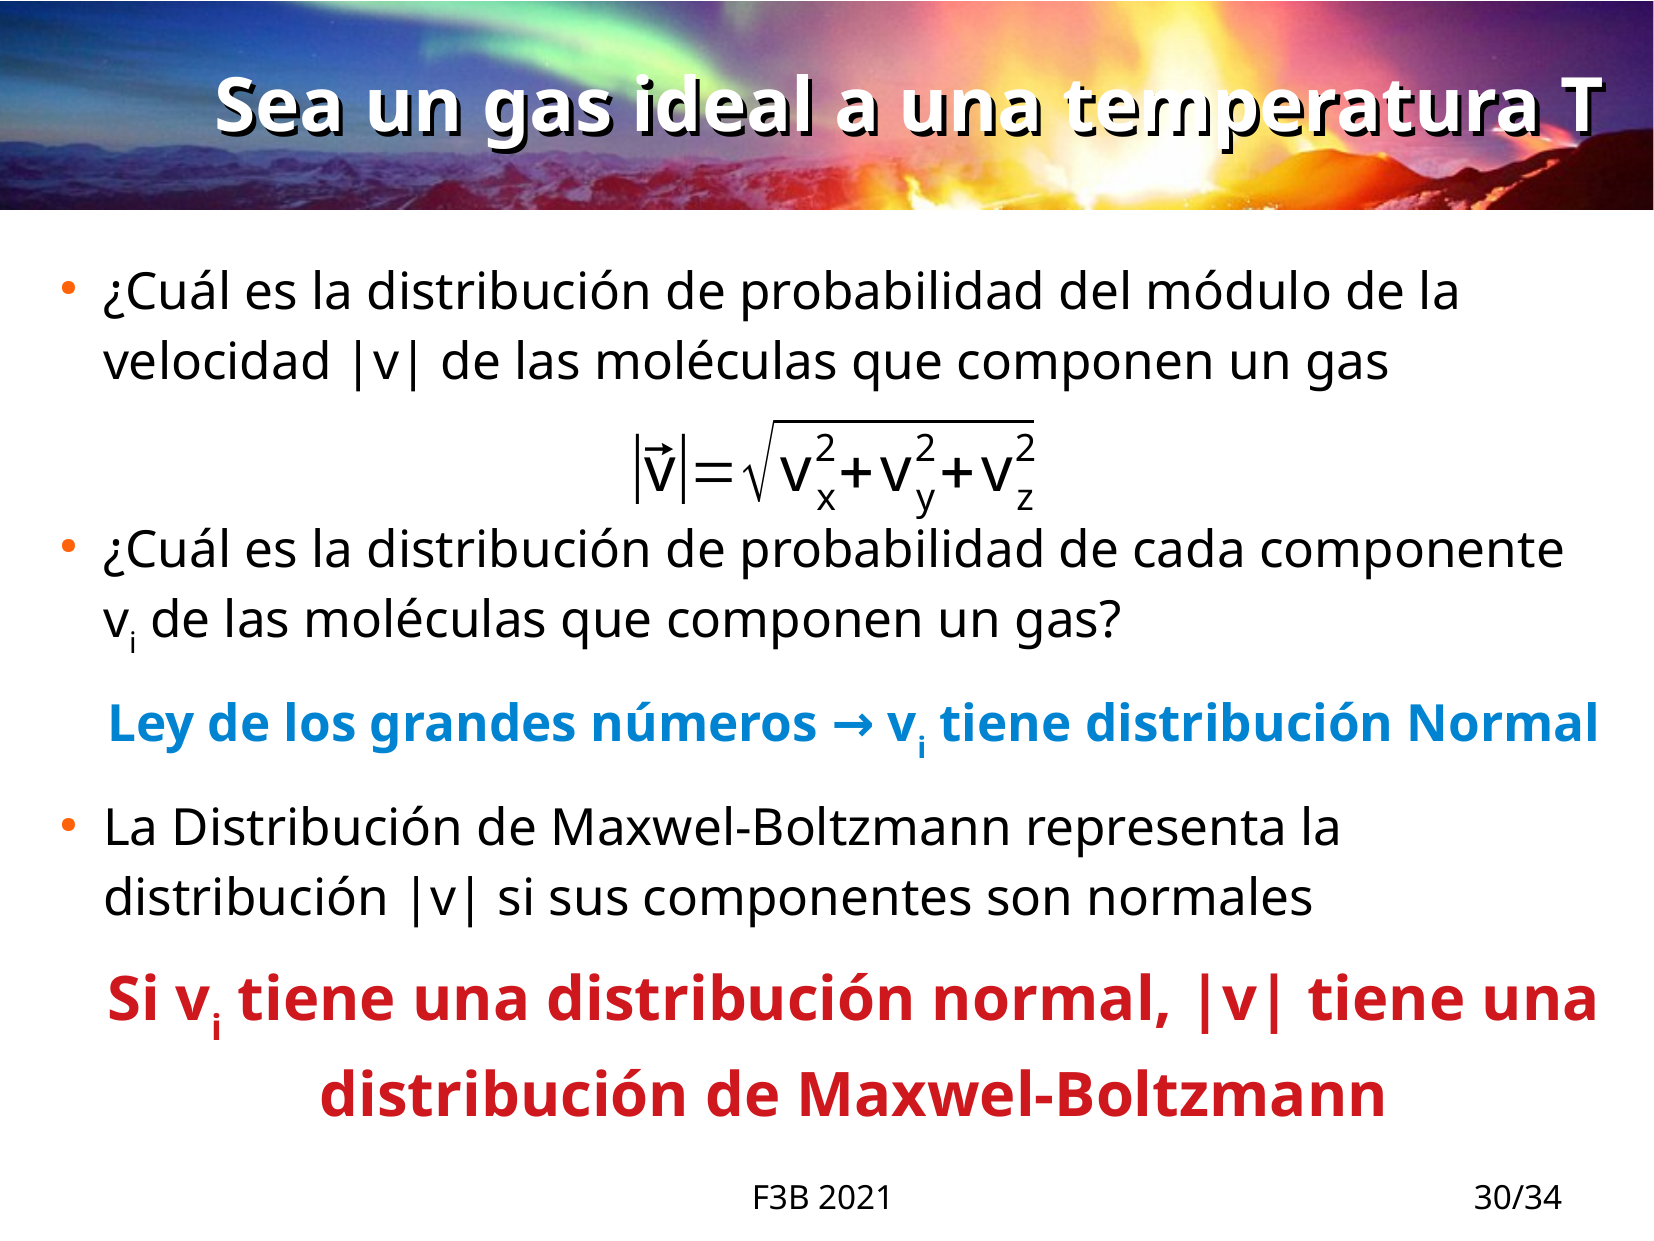

# Sea un gas ideal a una temperatura T
¿Cuál es la distribución de probabilidad del módulo de la velocidad |v| de las moléculas que componen un gas
¿Cuál es la distribución de probabilidad de cada componente vi de las moléculas que componen un gas?
Ley de los grandes números → vi tiene distribución Normal
La Distribución de Maxwel-Boltzmann representa la distribución |v| si sus componentes son normales
Si vi tiene una distribución normal, |v| tiene una distribución de Maxwel-Boltzmann
F3B 2021
30